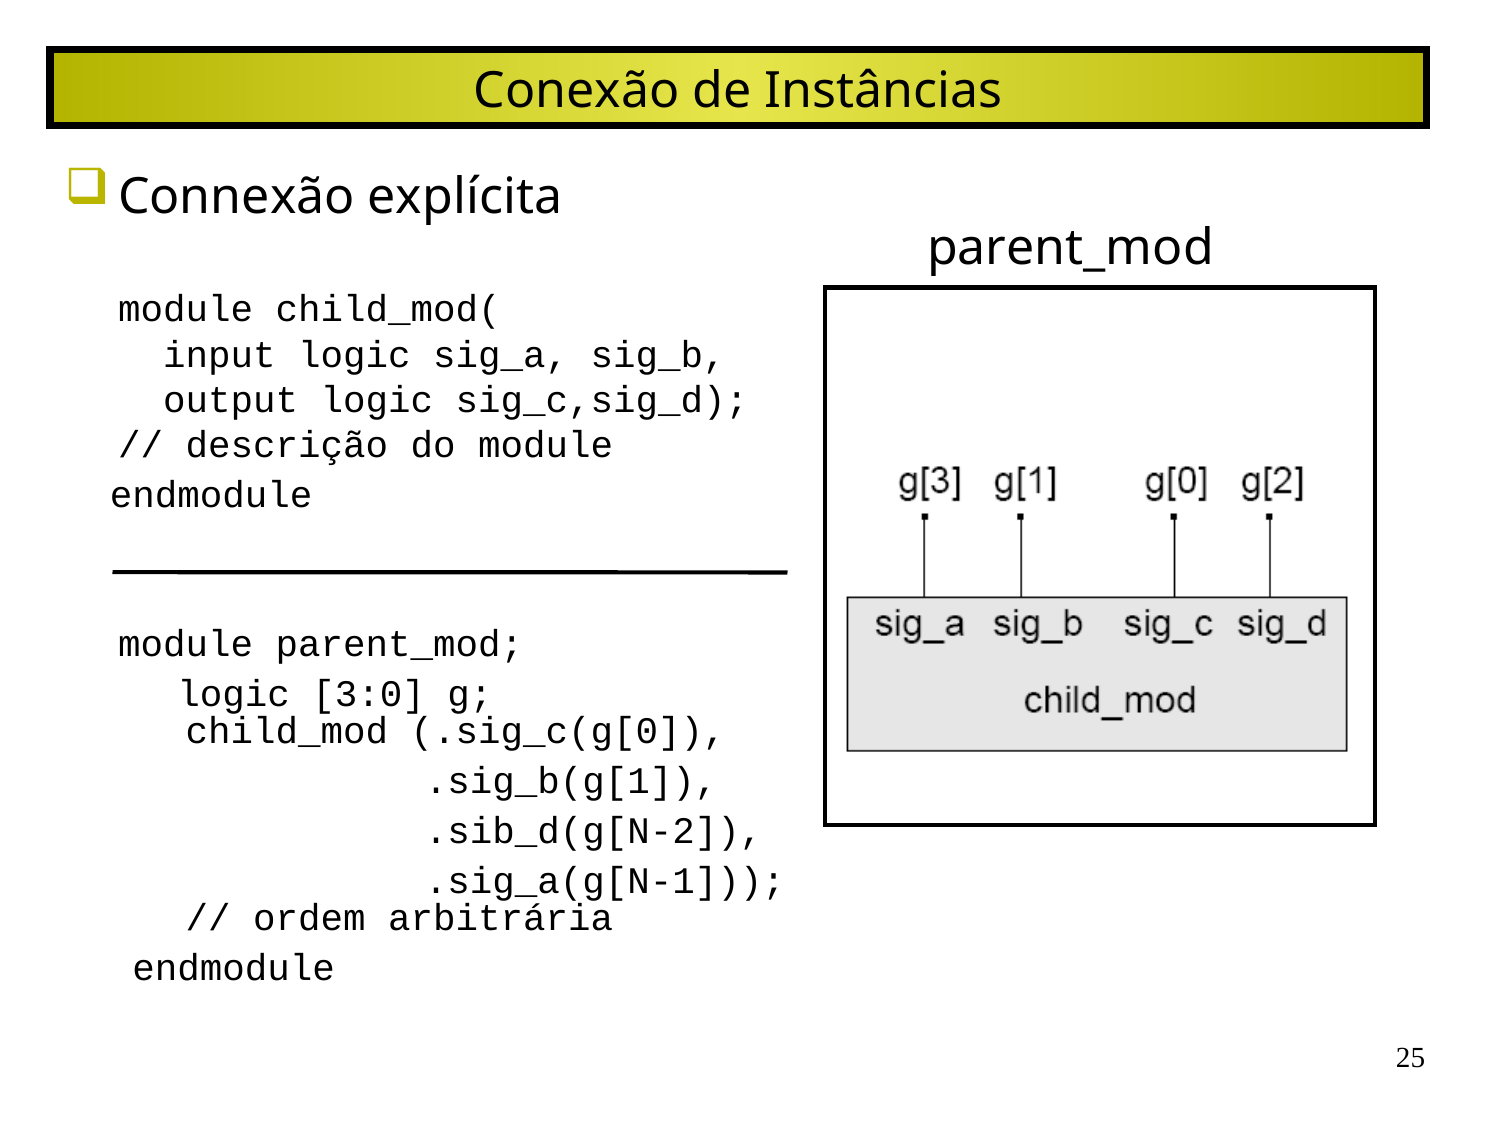

# Conexão de Instâncias
Connexão explícita
module child_mod(
 input logic sig_a, sig_b,
 output logic sig_c,sig_d);
// descrição do module
 endmodule
module parent_mod;
 logic [3:0] g;
 child_mod (.sig_c(g[0]),
 .sig_b(g[1]),
 .sib_d(g[N-2]),
 .sig_a(g[N-1]));
 // ordem arbitrária
 endmodule
parent_mod
25